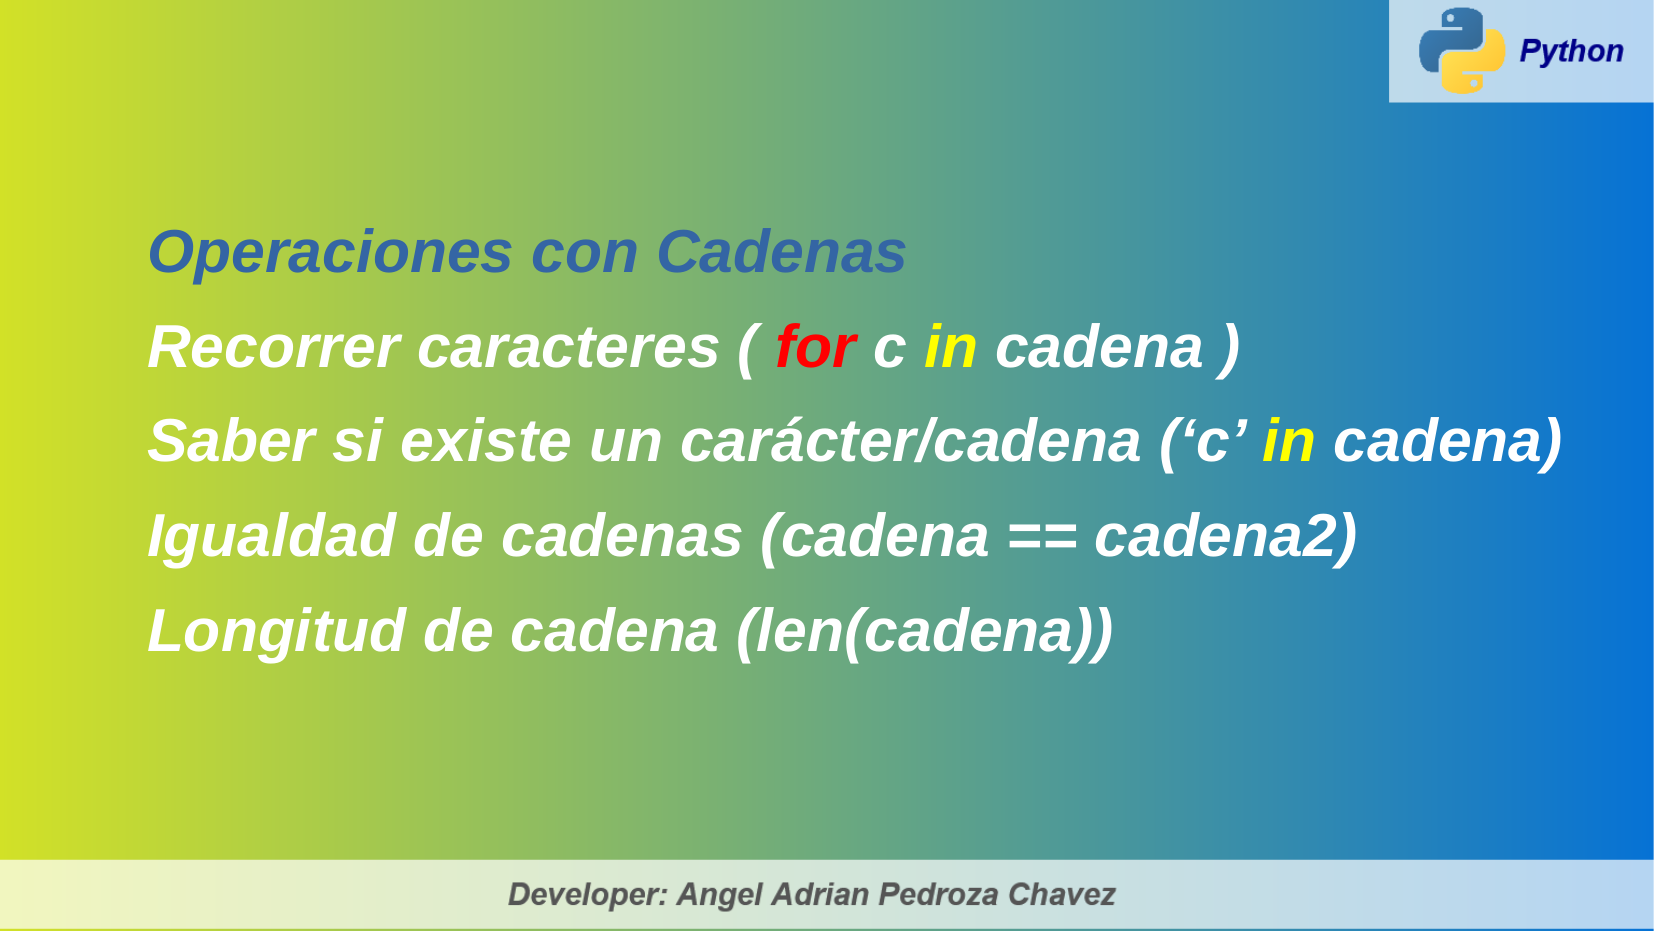

# Operaciones con Cadenas
Recorrer caracteres ( for c in cadena )
Saber si existe un carácter/cadena (‘c’ in cadena)
Igualdad de cadenas (cadena == cadena2)
Longitud de cadena (len(cadena))